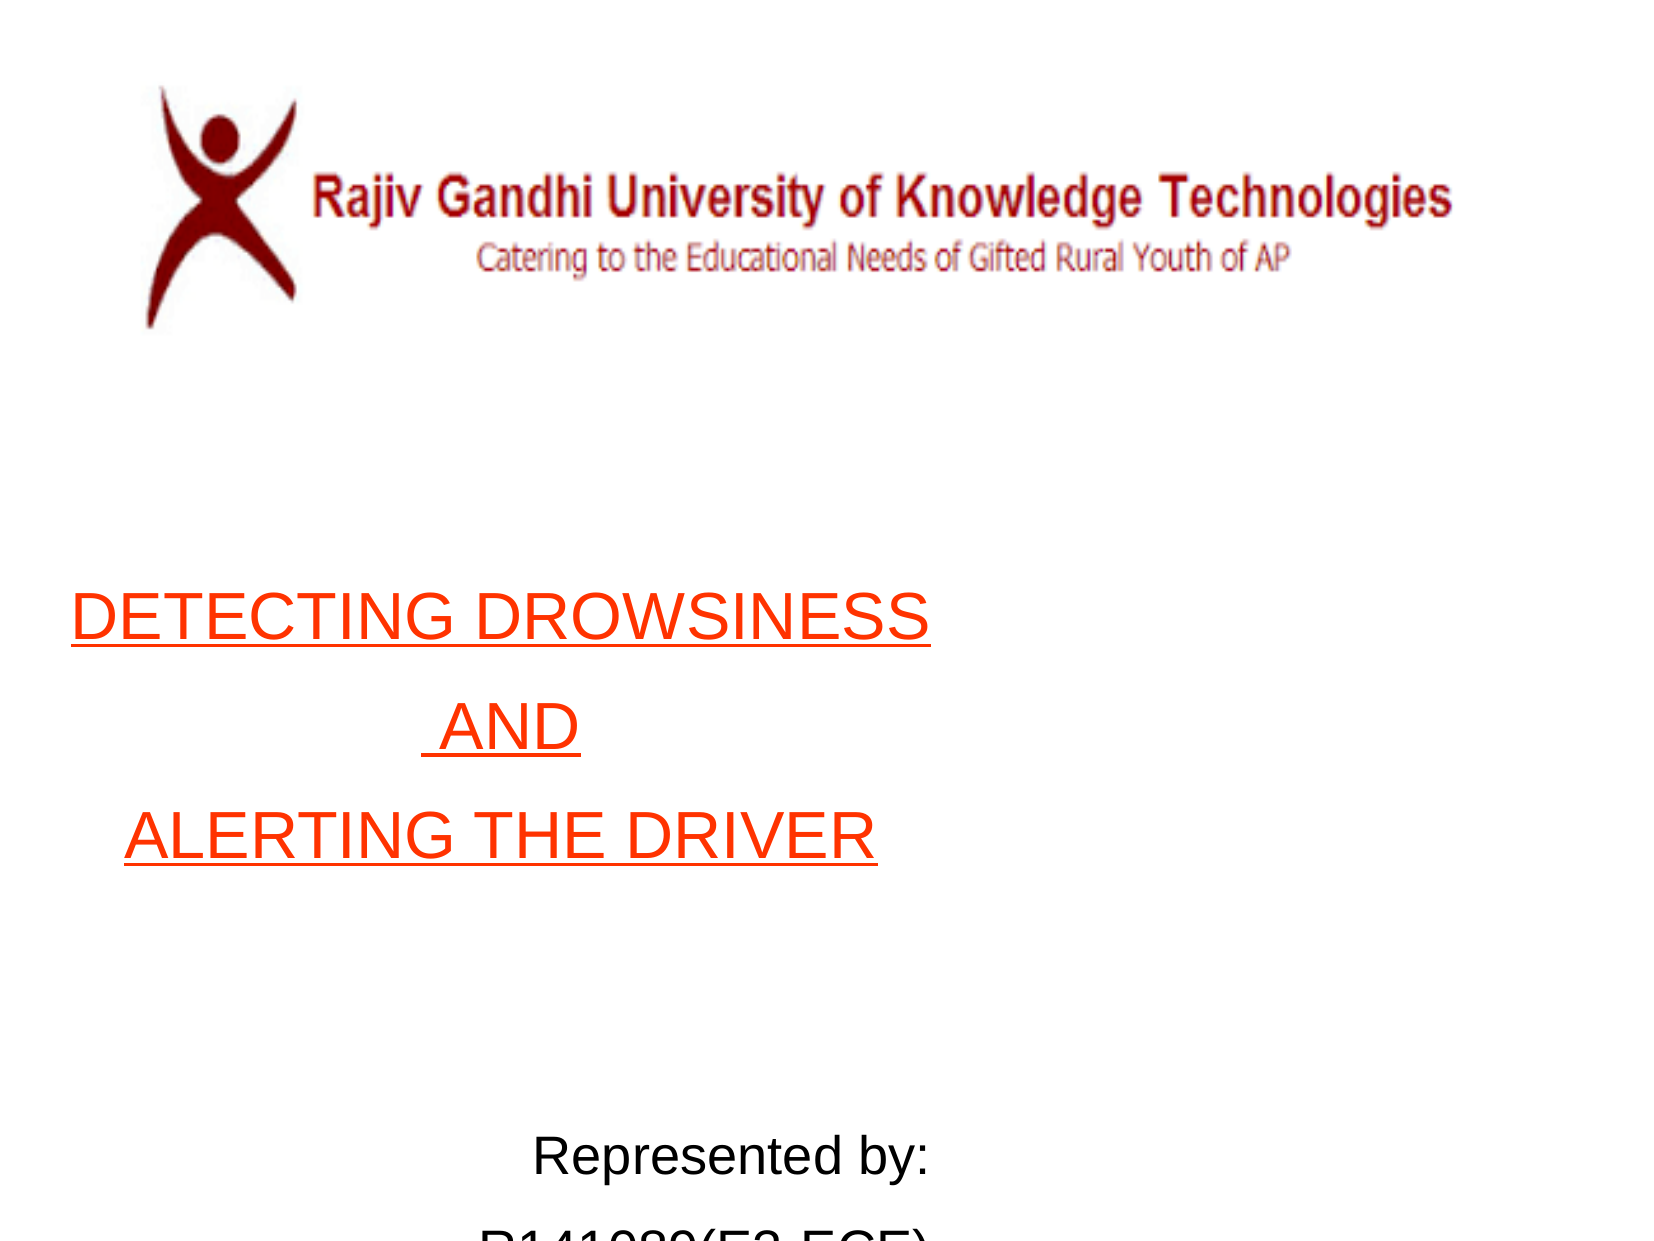

# DETECTING DROWSINESS
 AND
ALERTING THE DRIVER
Represented by:
R141089(E3-ECE)
Under guidence of:
Mr.J.RajaSekhar